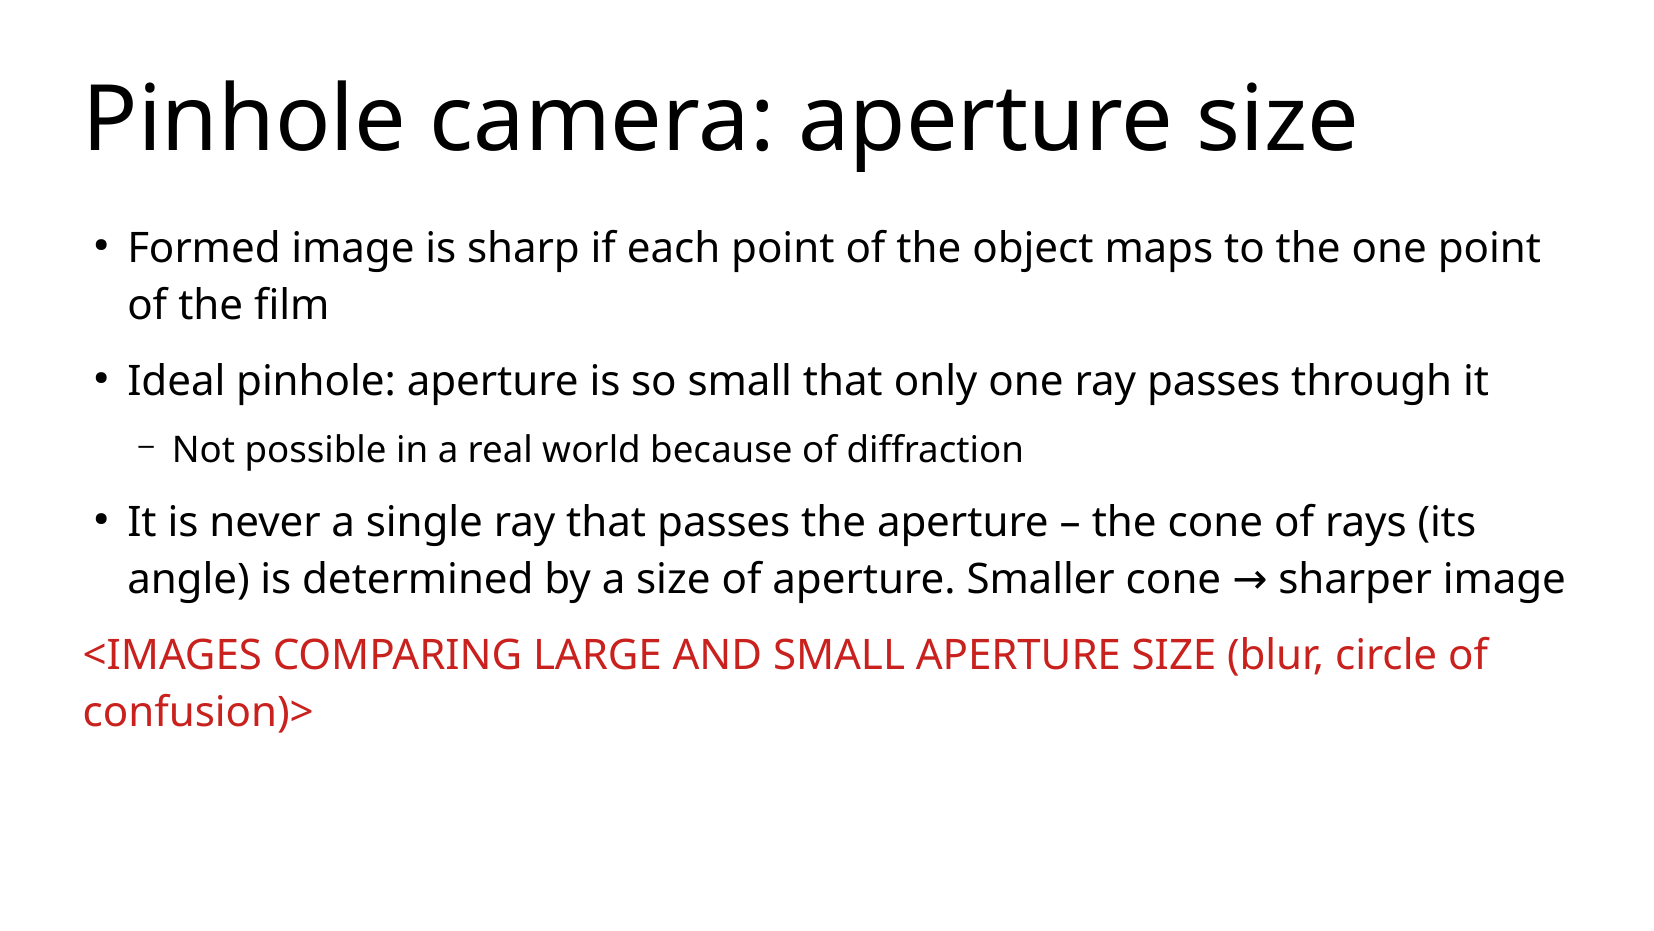

# Pinhole camera: aperture size
Formed image is sharp if each point of the object maps to the one point of the film
Ideal pinhole: aperture is so small that only one ray passes through it
Not possible in a real world because of diffraction
It is never a single ray that passes the aperture – the cone of rays (its angle) is determined by a size of aperture. Smaller cone → sharper image
<IMAGES COMPARING LARGE AND SMALL APERTURE SIZE (blur, circle of confusion)>